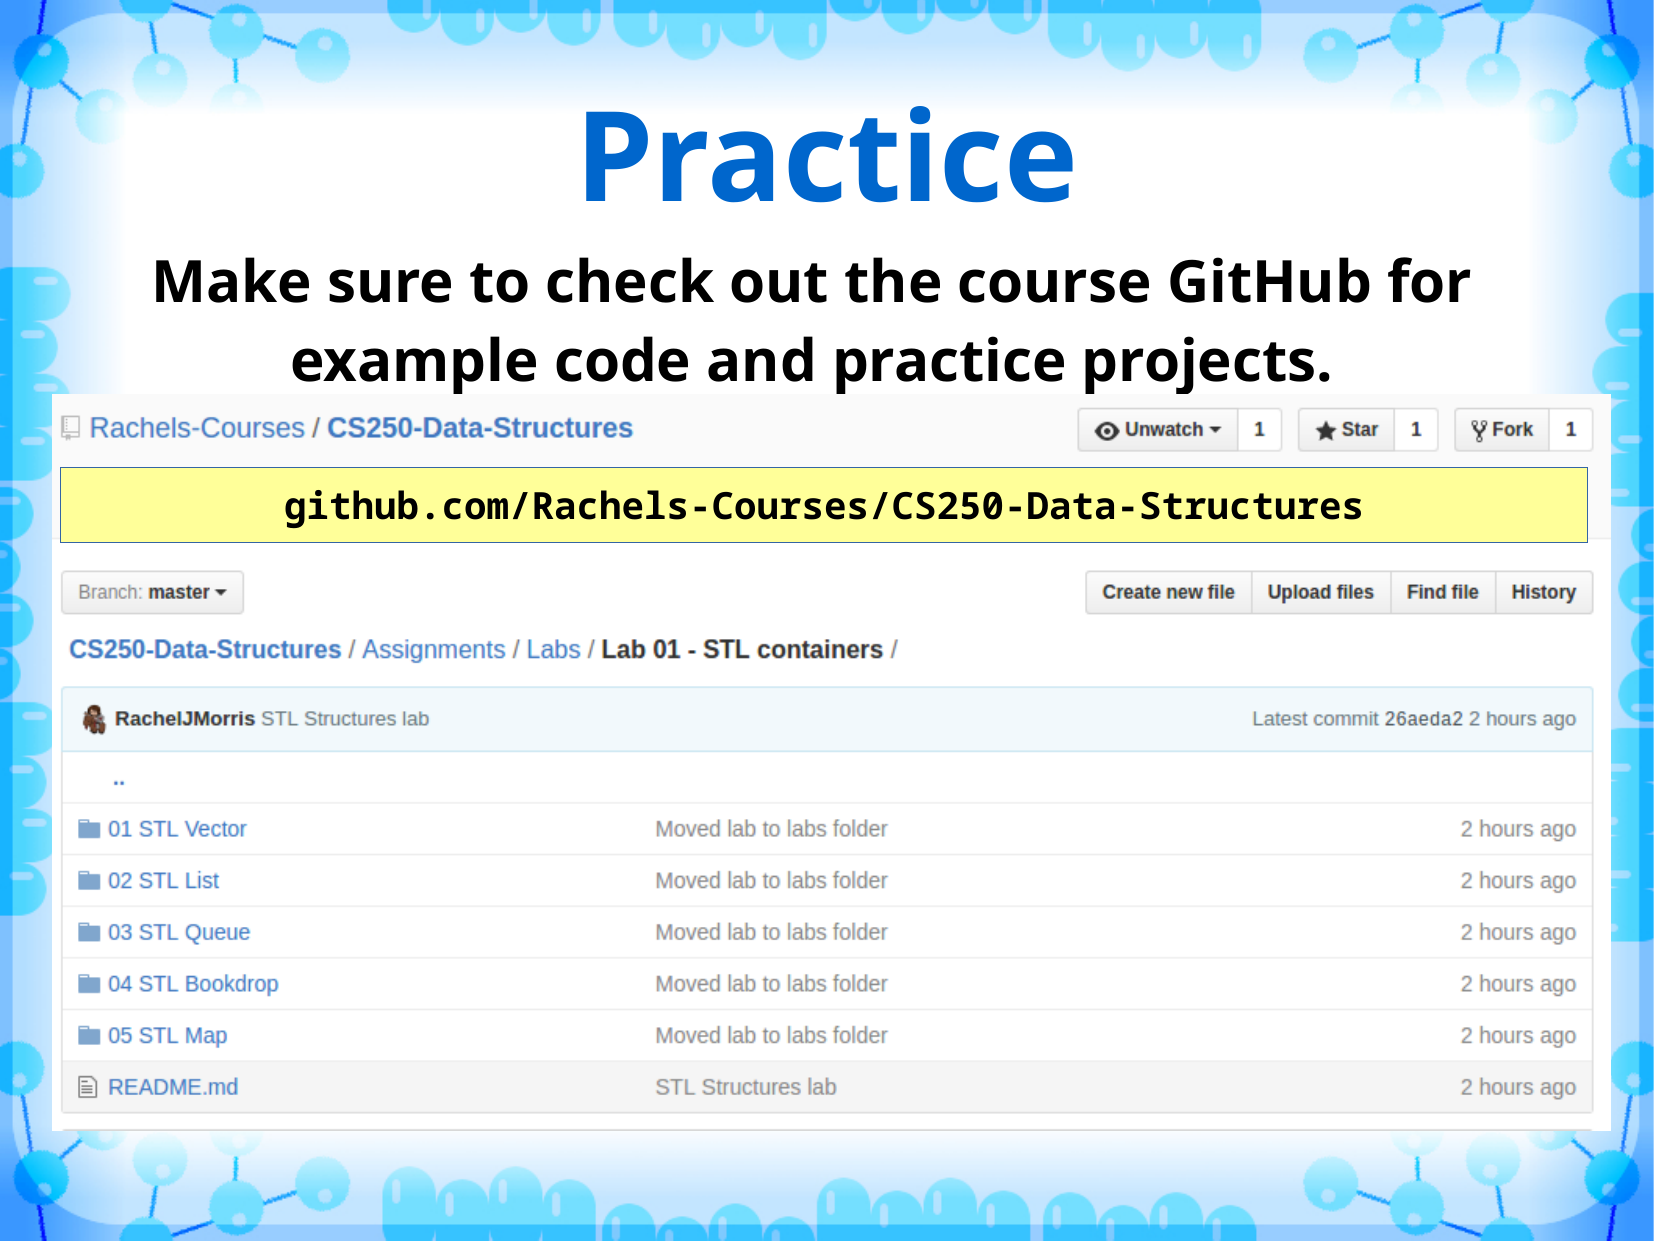

# Practice
Make sure to check out the course GitHub for example code and practice projects.
github.com/Rachels-Courses/CS250-Data-Structures